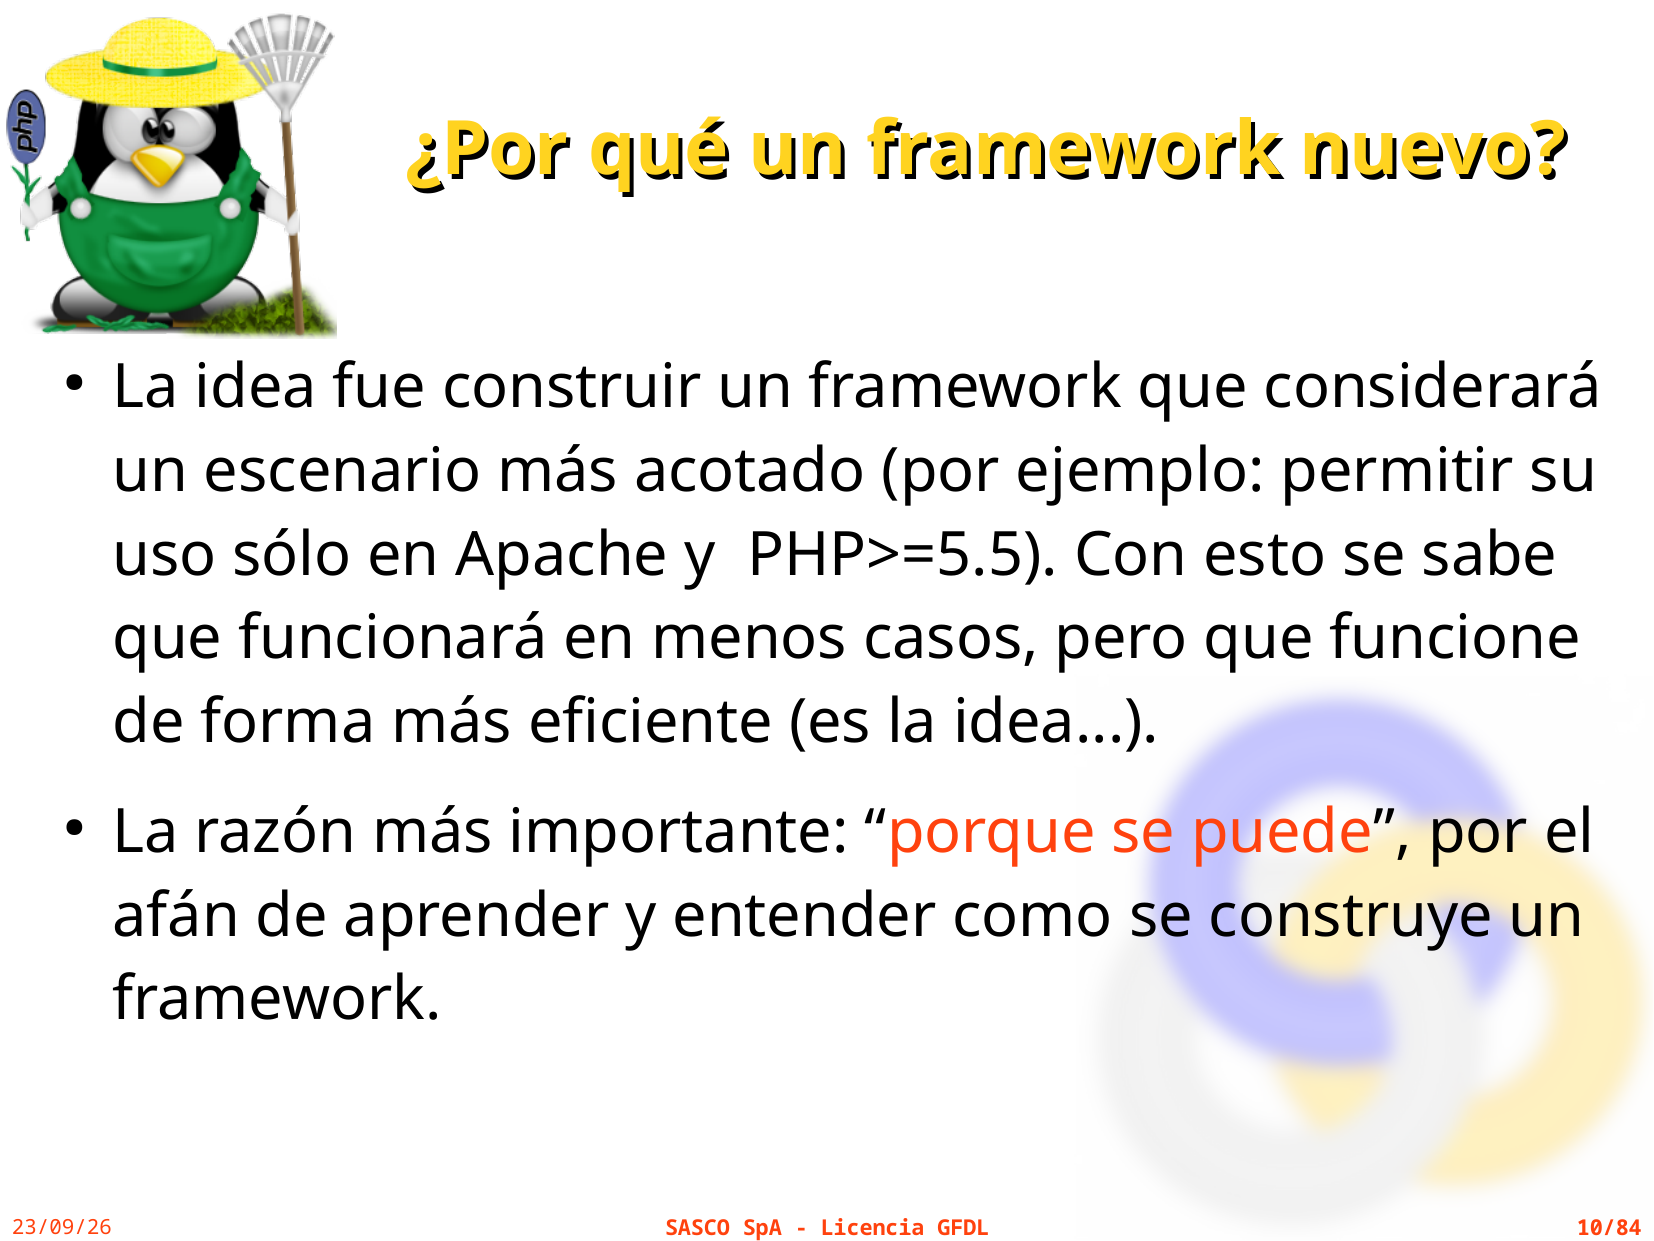

# ¿Por qué un framework nuevo?
La idea fue construir un framework que considerará un escenario más acotado (por ejemplo: permitir su uso sólo en Apache y PHP>=5.5). Con esto se sabe que funcionará en menos casos, pero que funcione de forma más eficiente (es la idea...).
La razón más importante: “porque se puede”, por el afán de aprender y entender como se construye un framework.
SASCO SpA - Licencia GFDL
10